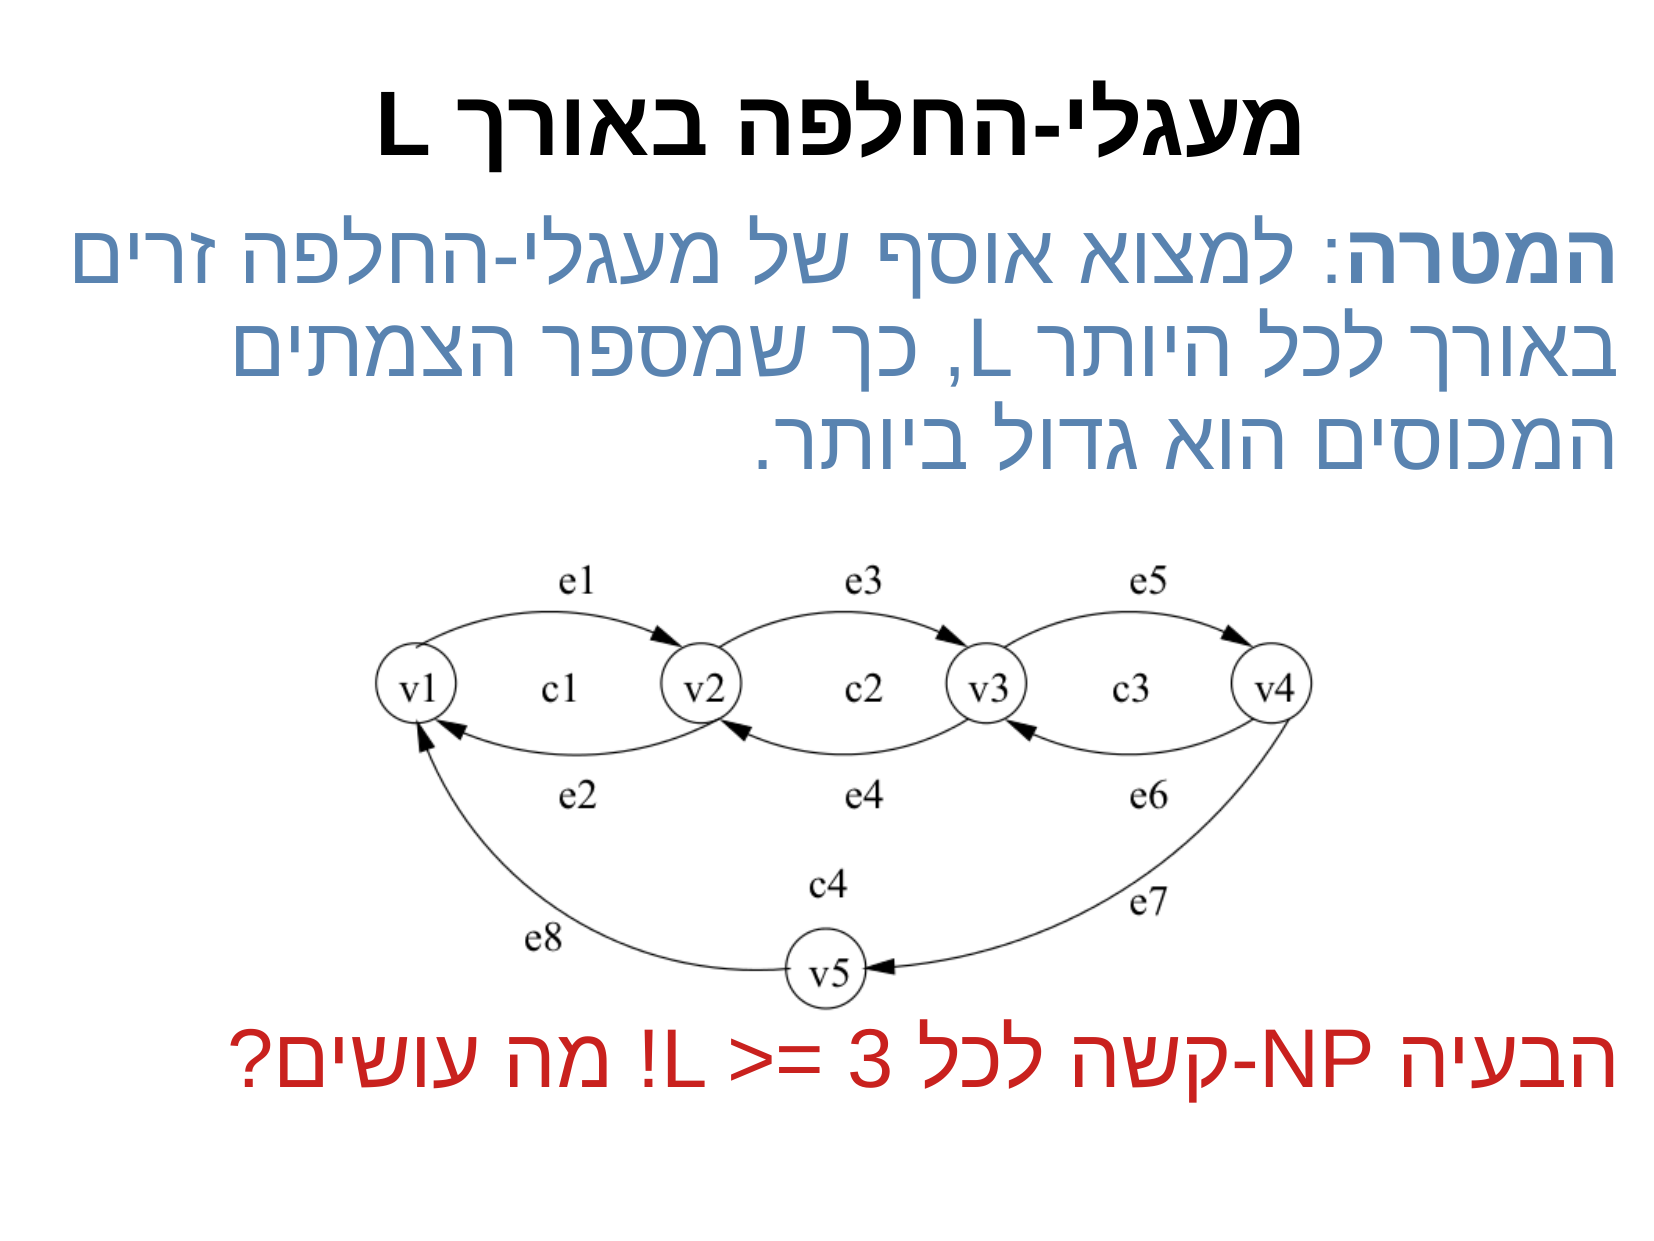

# מעגלי-החלפה באורך L
המטרה: למצוא אוסף של מעגלי-החלפה זרים באורך לכל היותר L, כך שמספר הצמתים המכוסים הוא גדול ביותר.
הבעיה NP-קשה לכל L >= 3! מה עושים?